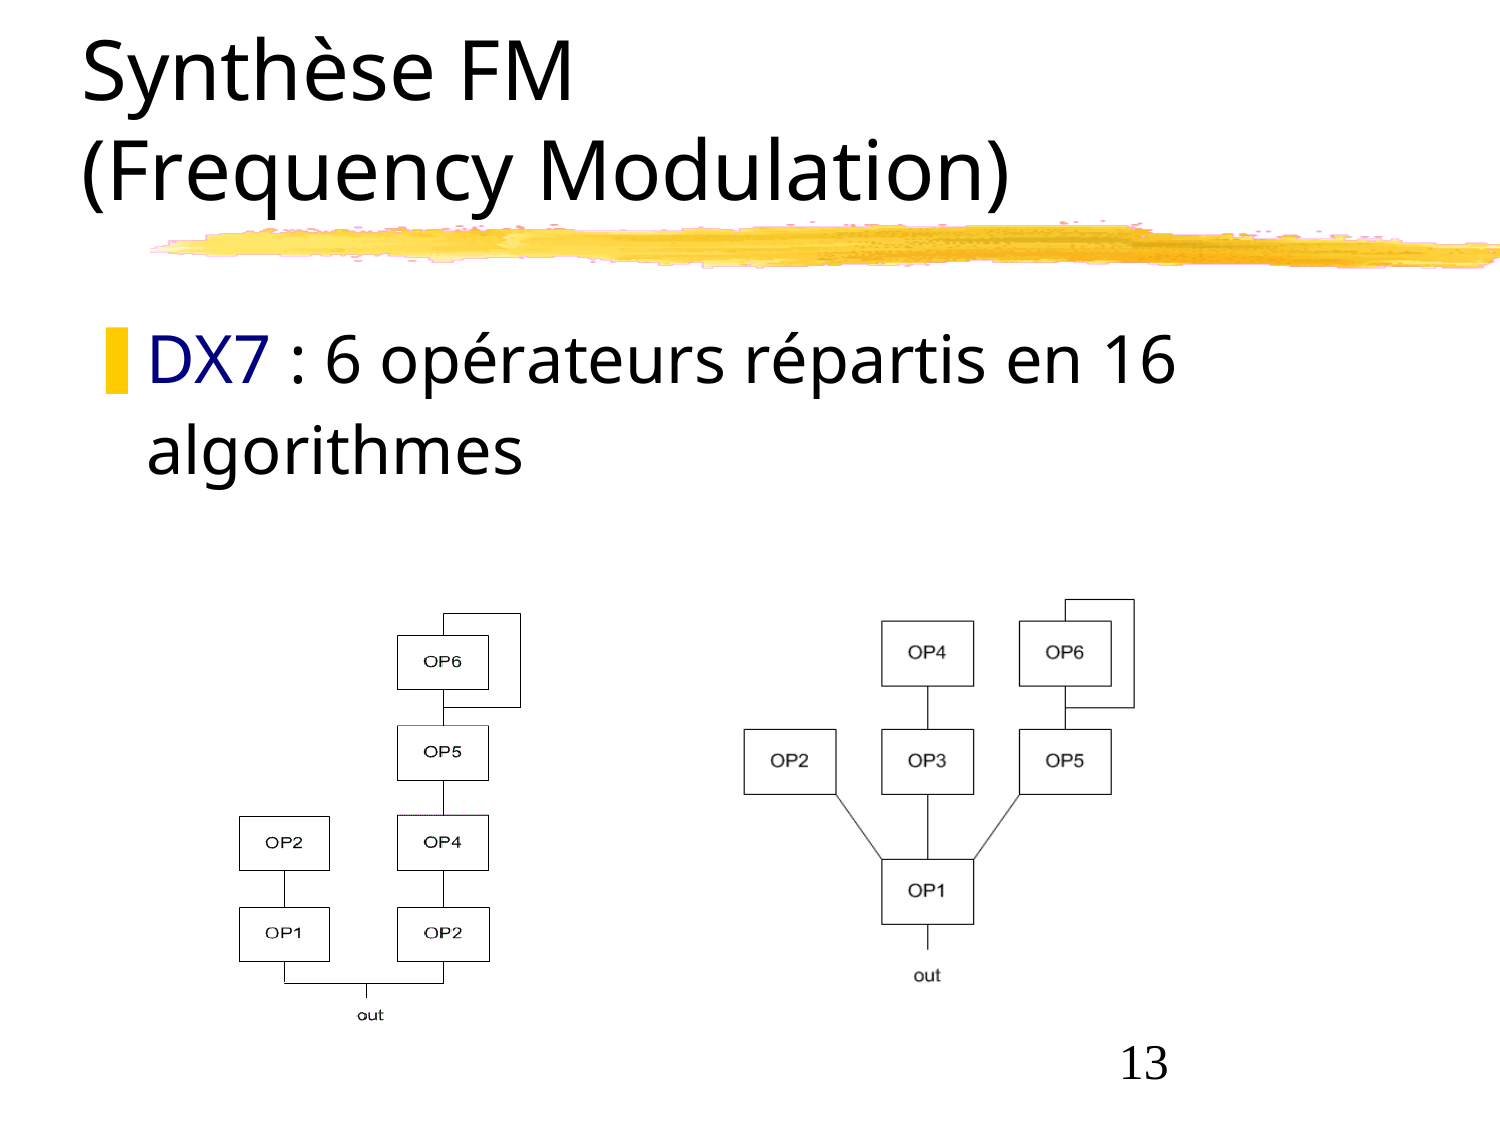

# Synthèse FM (Frequency Modulation)
DX7 : 6 opérateurs répartis en 16 algorithmes
13